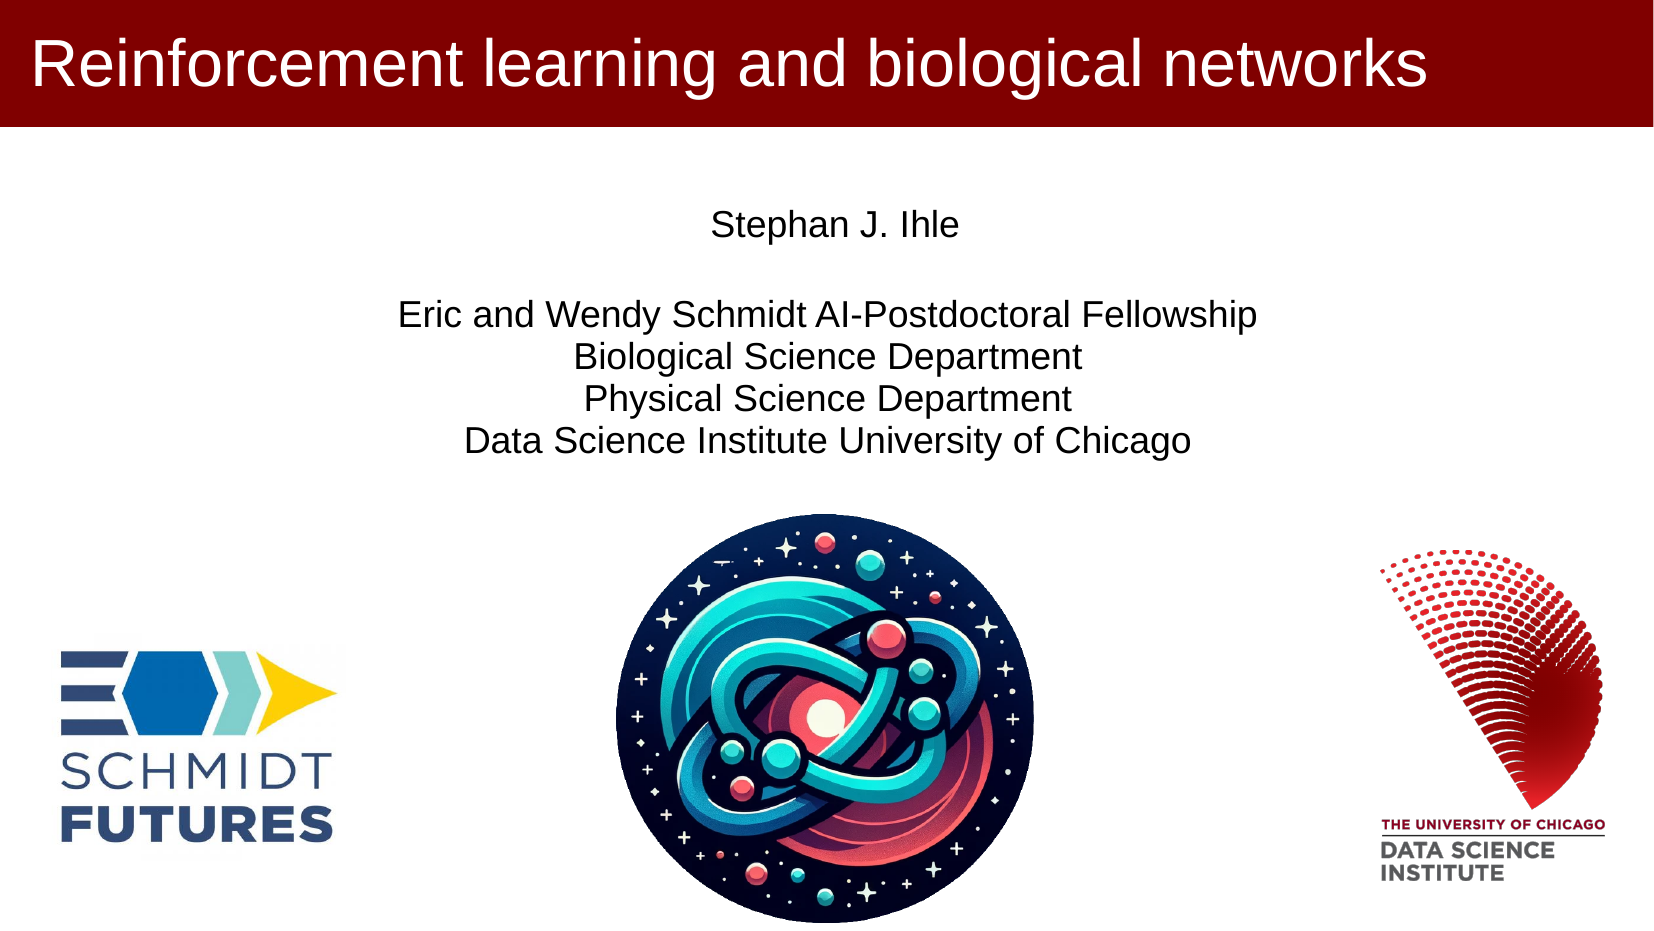

Reinforcement learning and biological networks
Stephan J. Ihle
Eric and Wendy Schmidt AI-Postdoctoral Fellowship
Biological Science Department
Physical Science Department
Data Science Institute University of Chicago